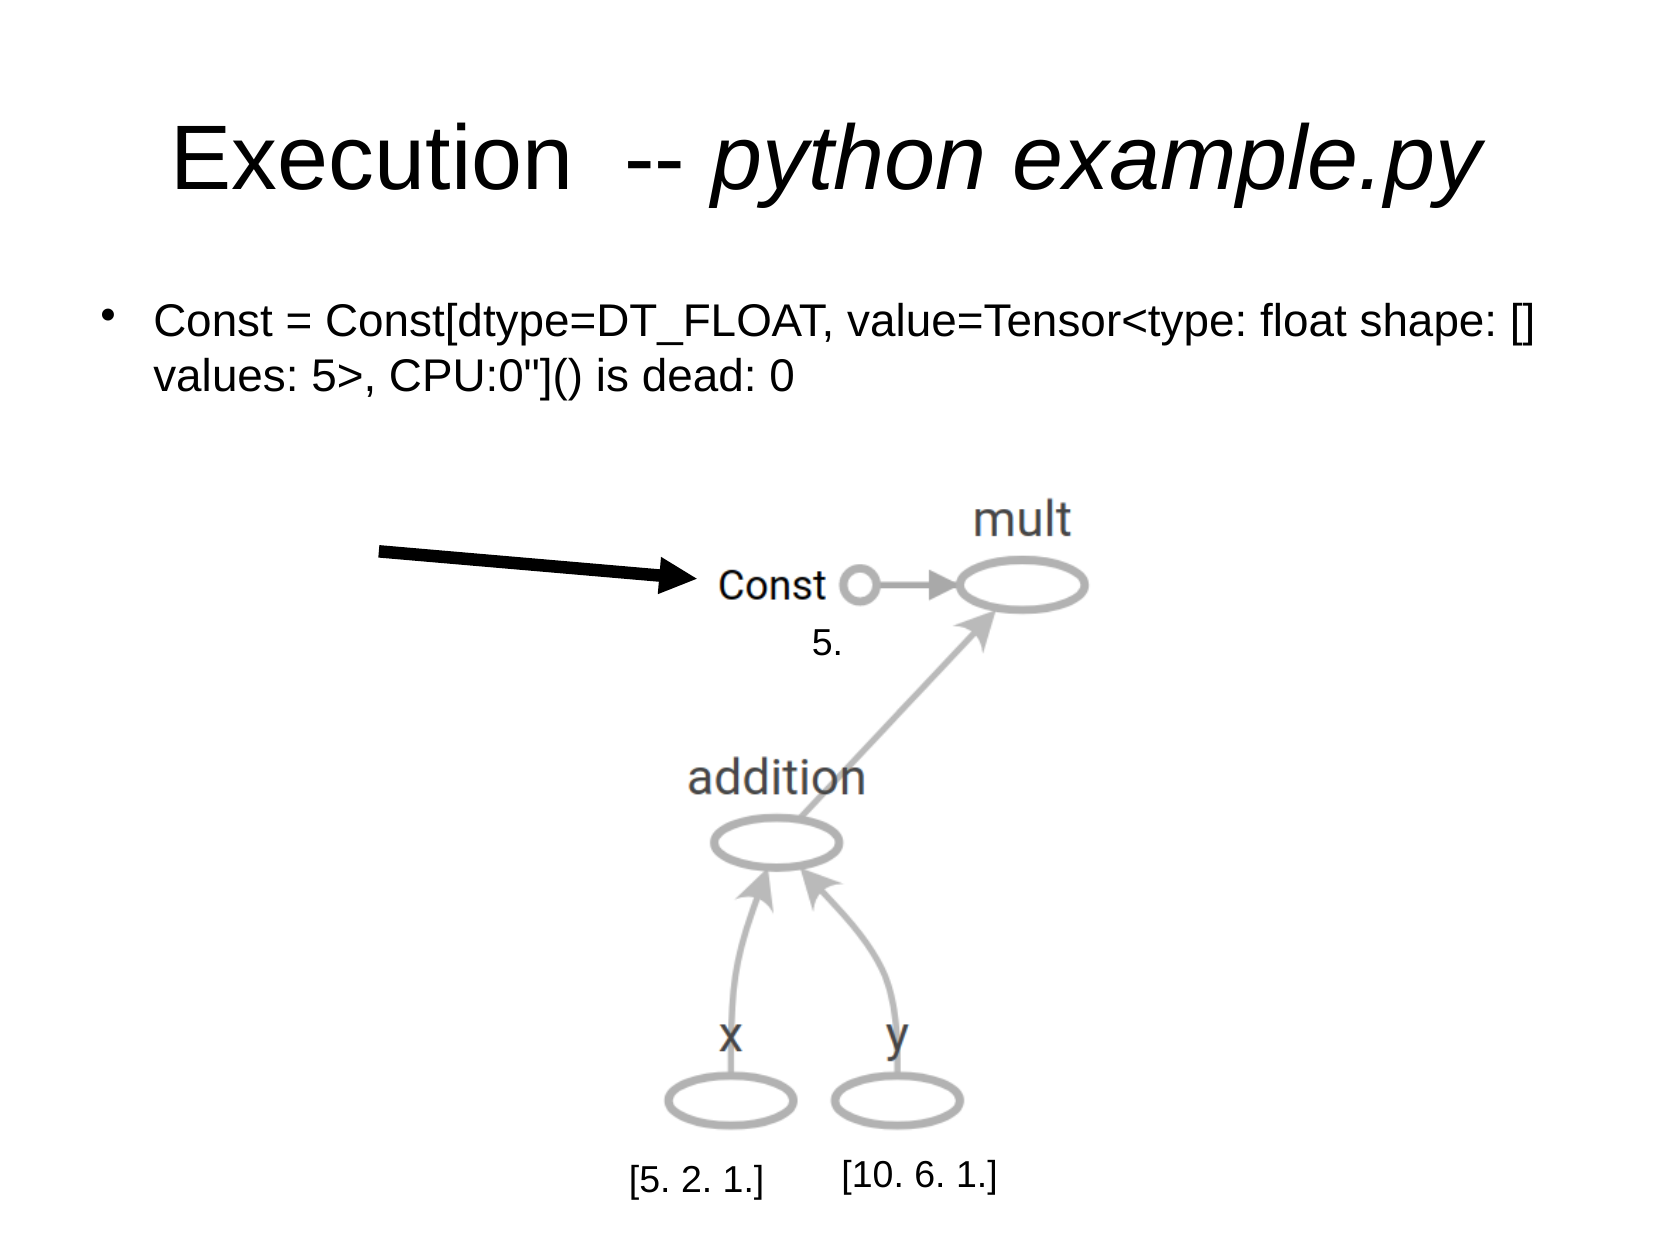

Execution -- python example.py
Const = Const[dtype=DT_FLOAT, value=Tensor<type: float shape: [] values: 5>, CPU:0"]() is dead: 0
5.
[10. 6. 1.]
[5. 2. 1.]